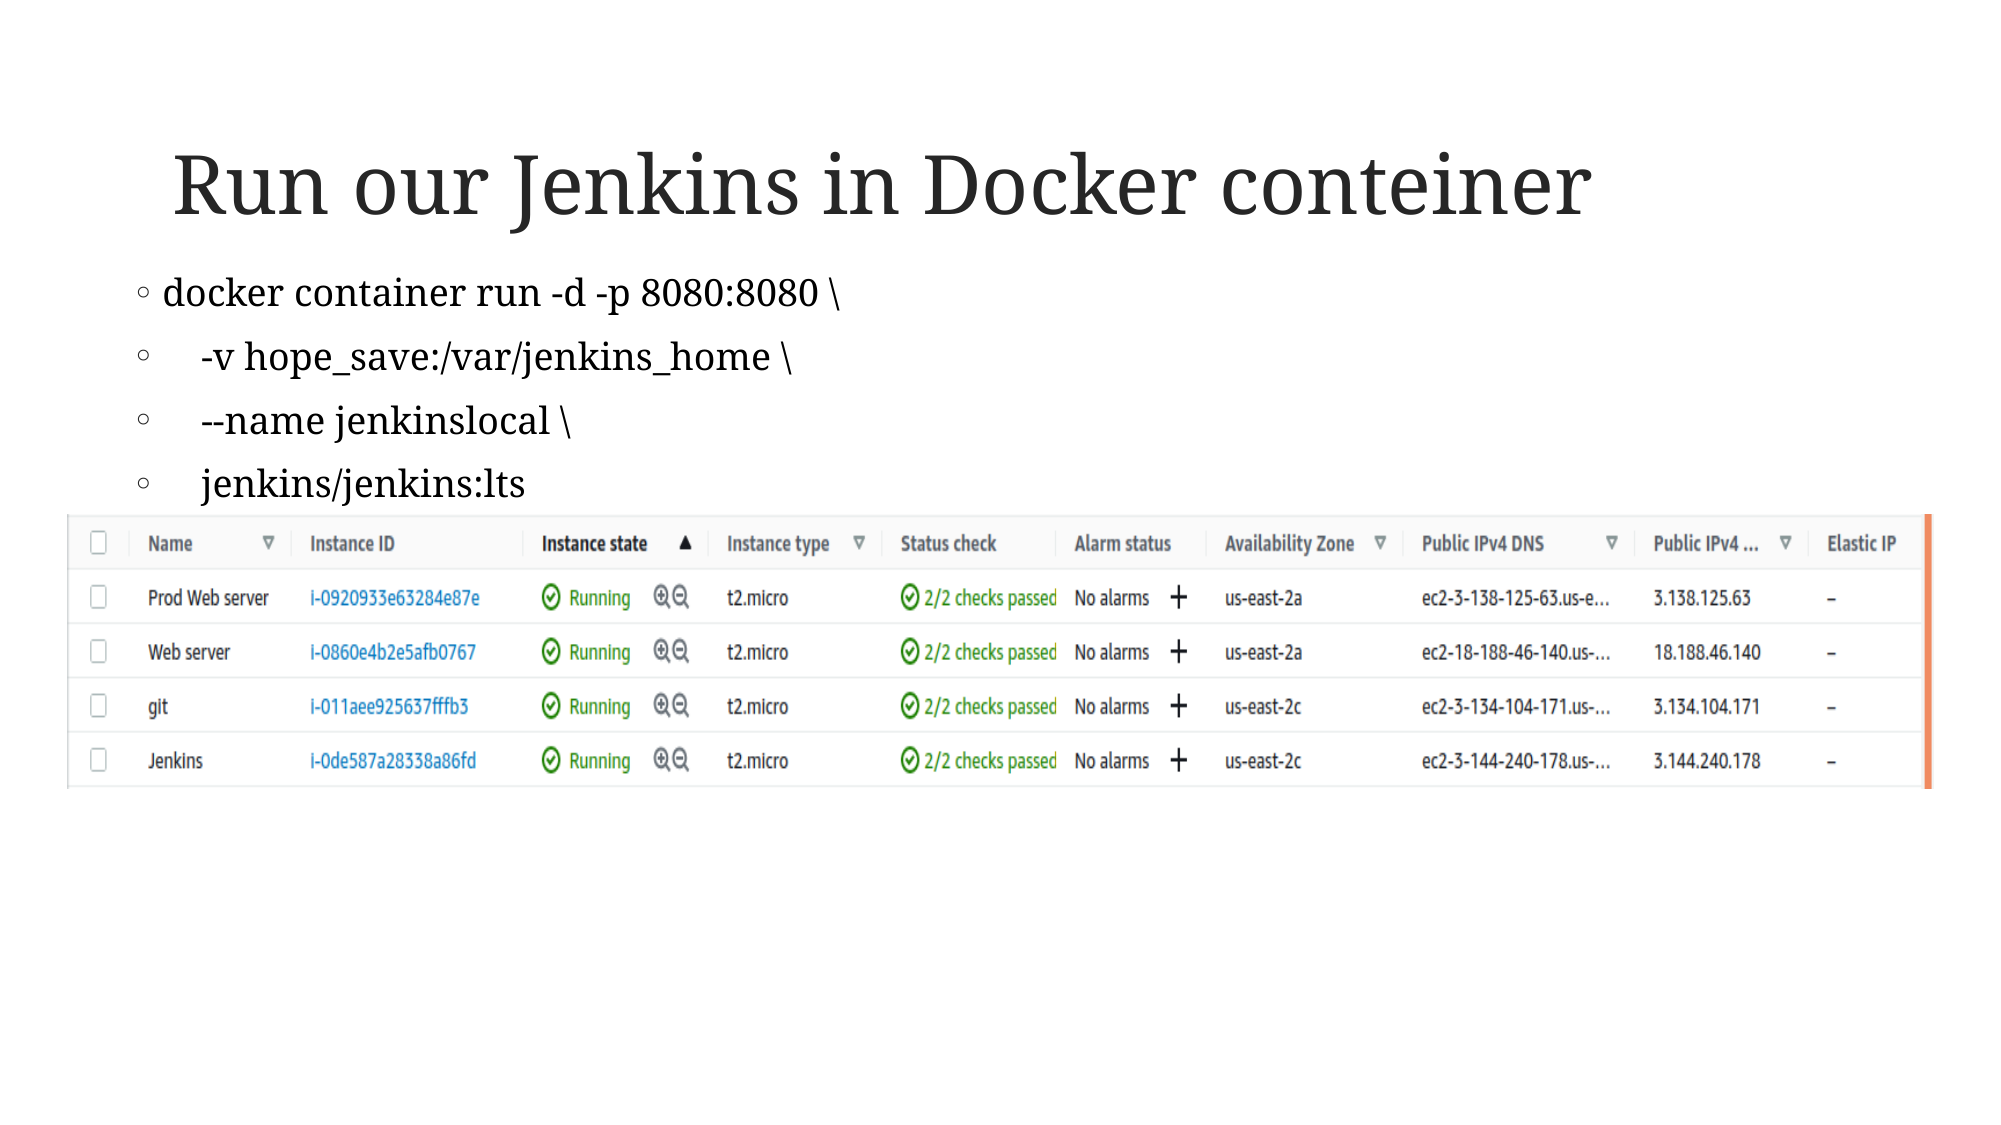

# Run our Jenkins in Docker conteiner
docker container run -d -p 8080:8080 \
    -v hope_save:/var/jenkins_home \
    --name jenkinslocal \
    jenkins/jenkins:lts